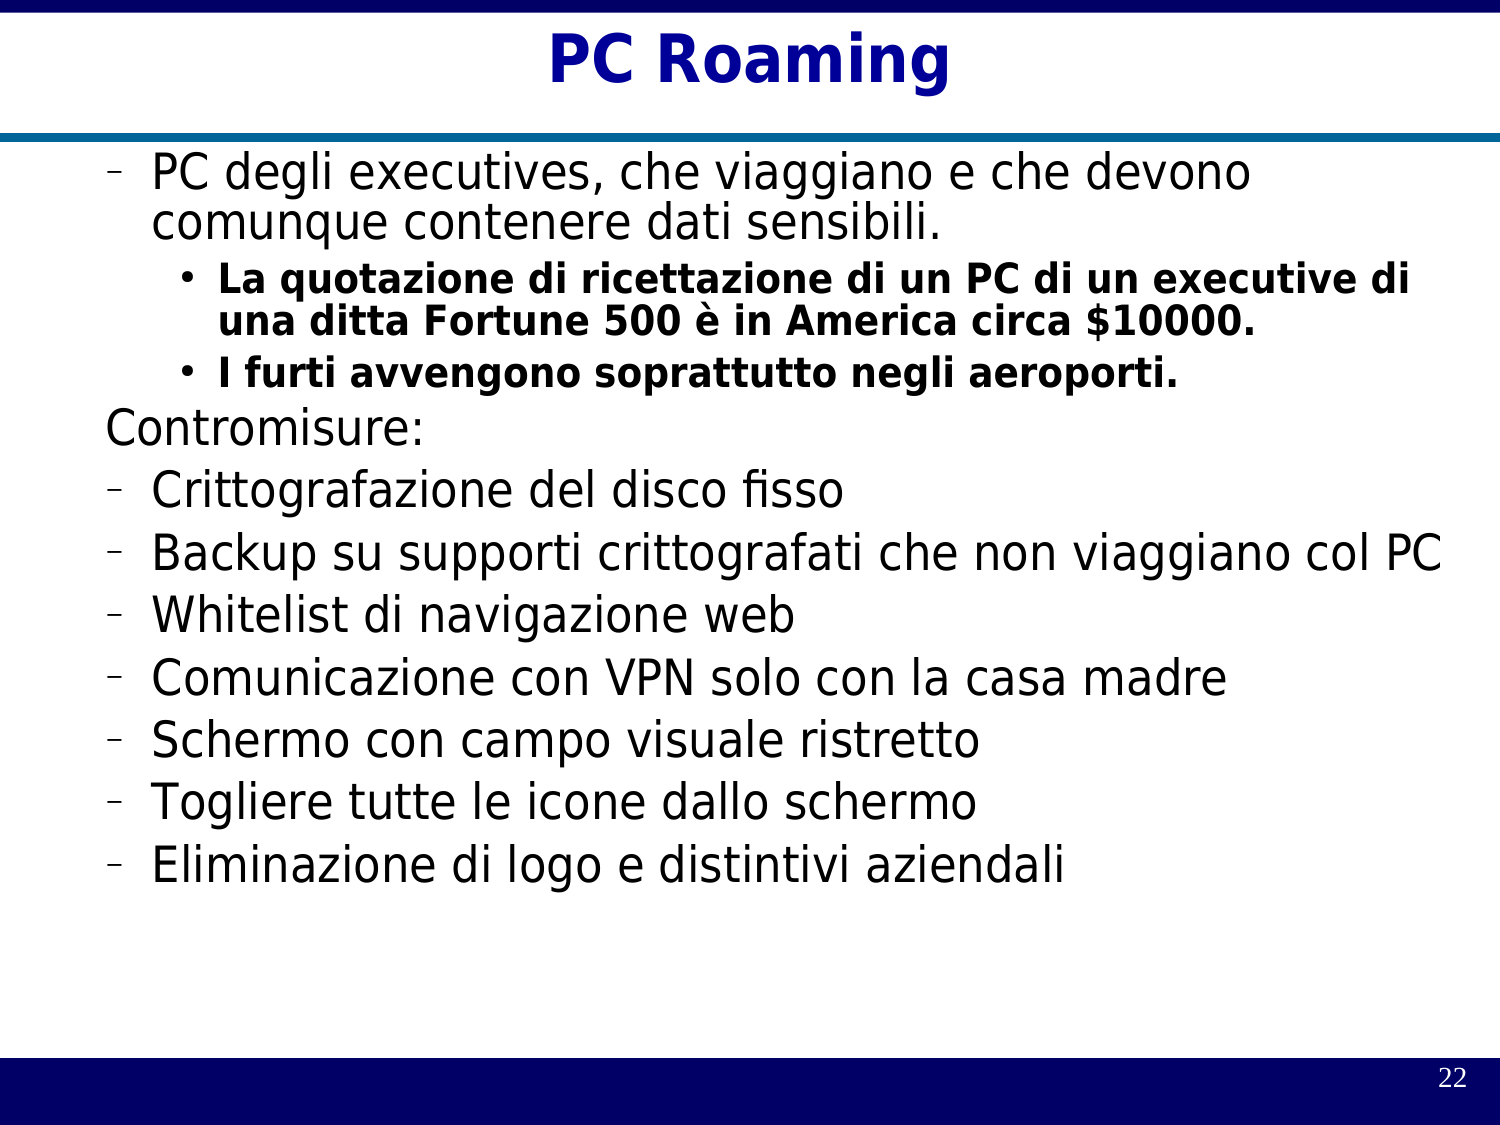

# PC Roaming
PC degli executives, che viaggiano e che devono comunque contenere dati sensibili.
La quotazione di ricettazione di un PC di un executive di una ditta Fortune 500 è in America circa $10000.
I furti avvengono soprattutto negli aeroporti.
Contromisure:
Crittografazione del disco fisso
Backup su supporti crittografati che non viaggiano col PC
Whitelist di navigazione web
Comunicazione con VPN solo con la casa madre
Schermo con campo visuale ristretto
Togliere tutte le icone dallo schermo
Eliminazione di logo e distintivi aziendali